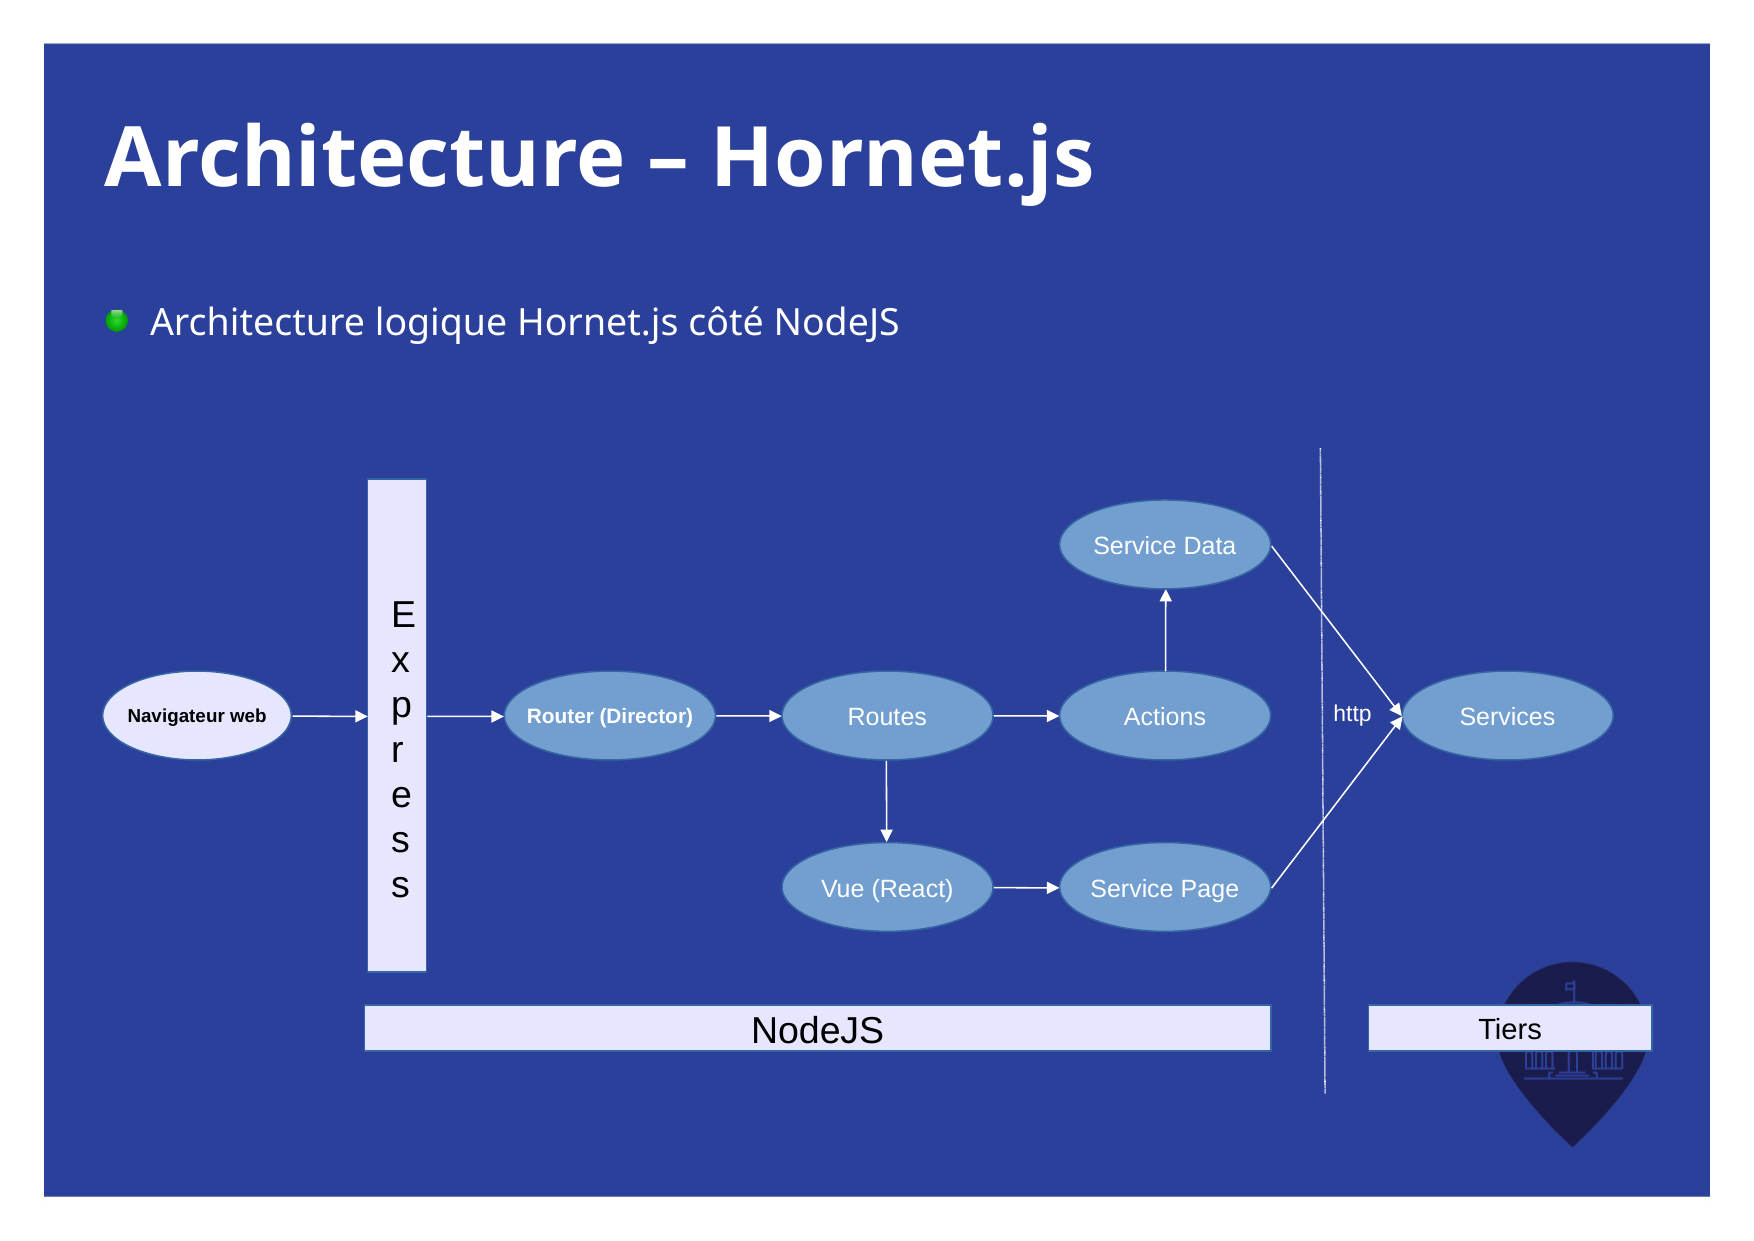

# Architecture – Hornet.js
 Architecture logique Hornet.js côté NodeJS
Service Data
Express
Navigateur web
Router (Director)
Routes
Actions
Services
http
Vue (React)
Service Page
NodeJS
Tiers